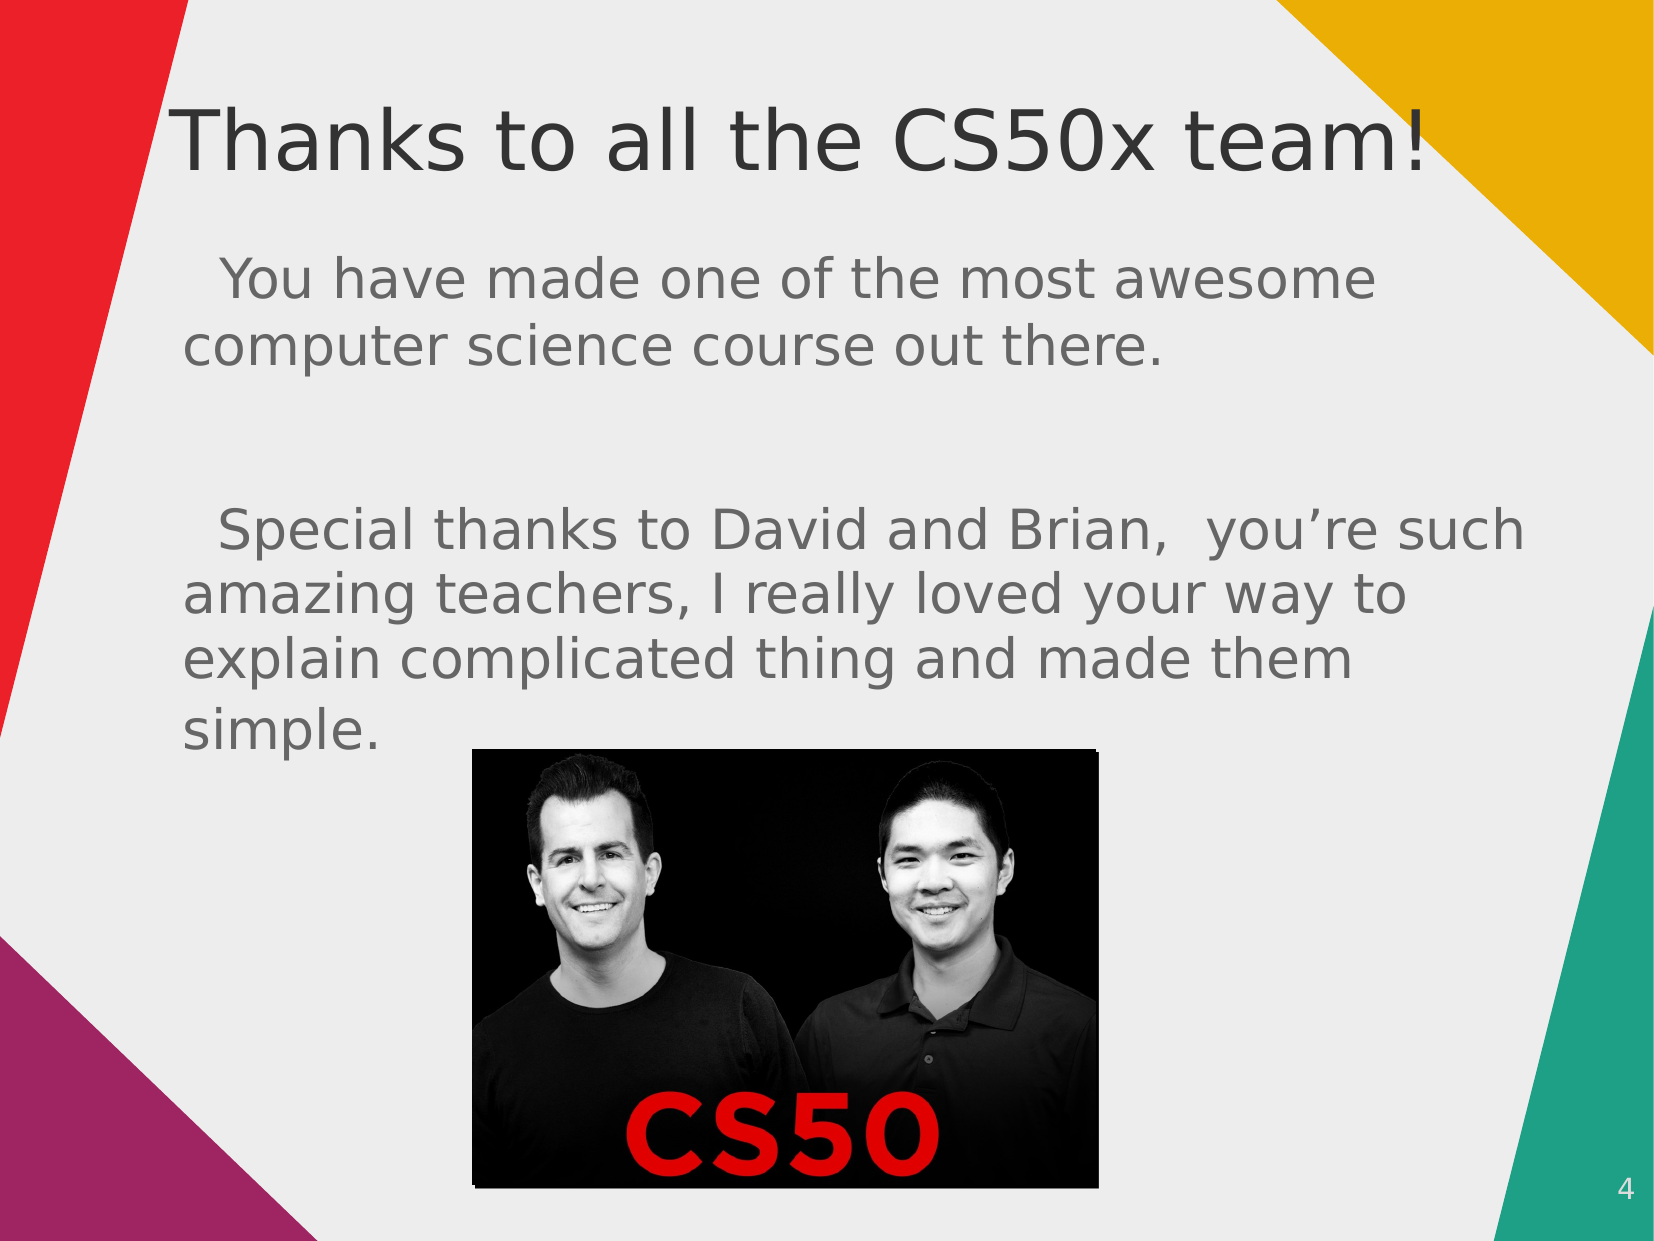

# Thanks to all the CS50x team!
 You have made one of the most awesome computer science course out there.
 Special thanks to David and Brian, you’re such amazing teachers, I really loved your way to explain complicated thing and made them simple.
4